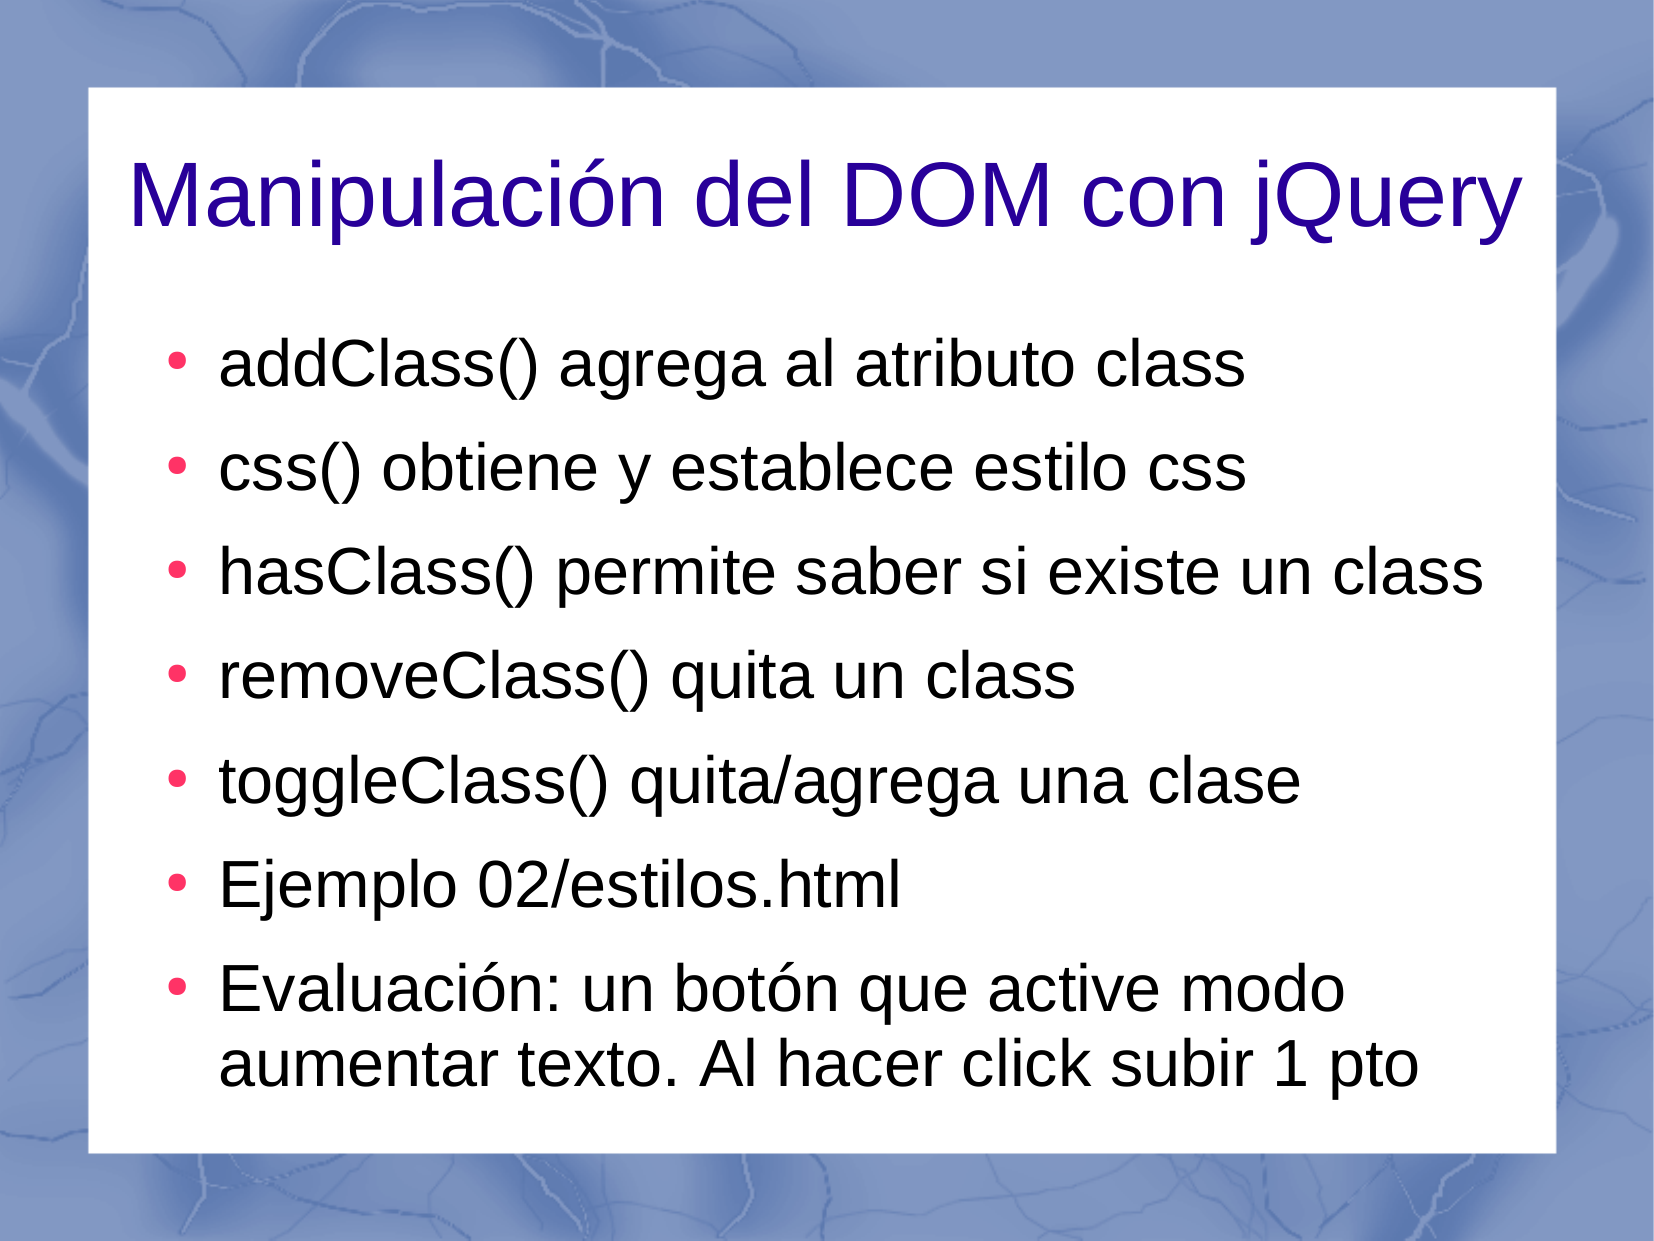

# Manipulación del DOM con jQuery
addClass() agrega al atributo class
css() obtiene y establece estilo css
hasClass() permite saber si existe un class
removeClass() quita un class
toggleClass() quita/agrega una clase
Ejemplo 02/estilos.html
Evaluación: un botón que active modo aumentar texto. Al hacer click subir 1 pto